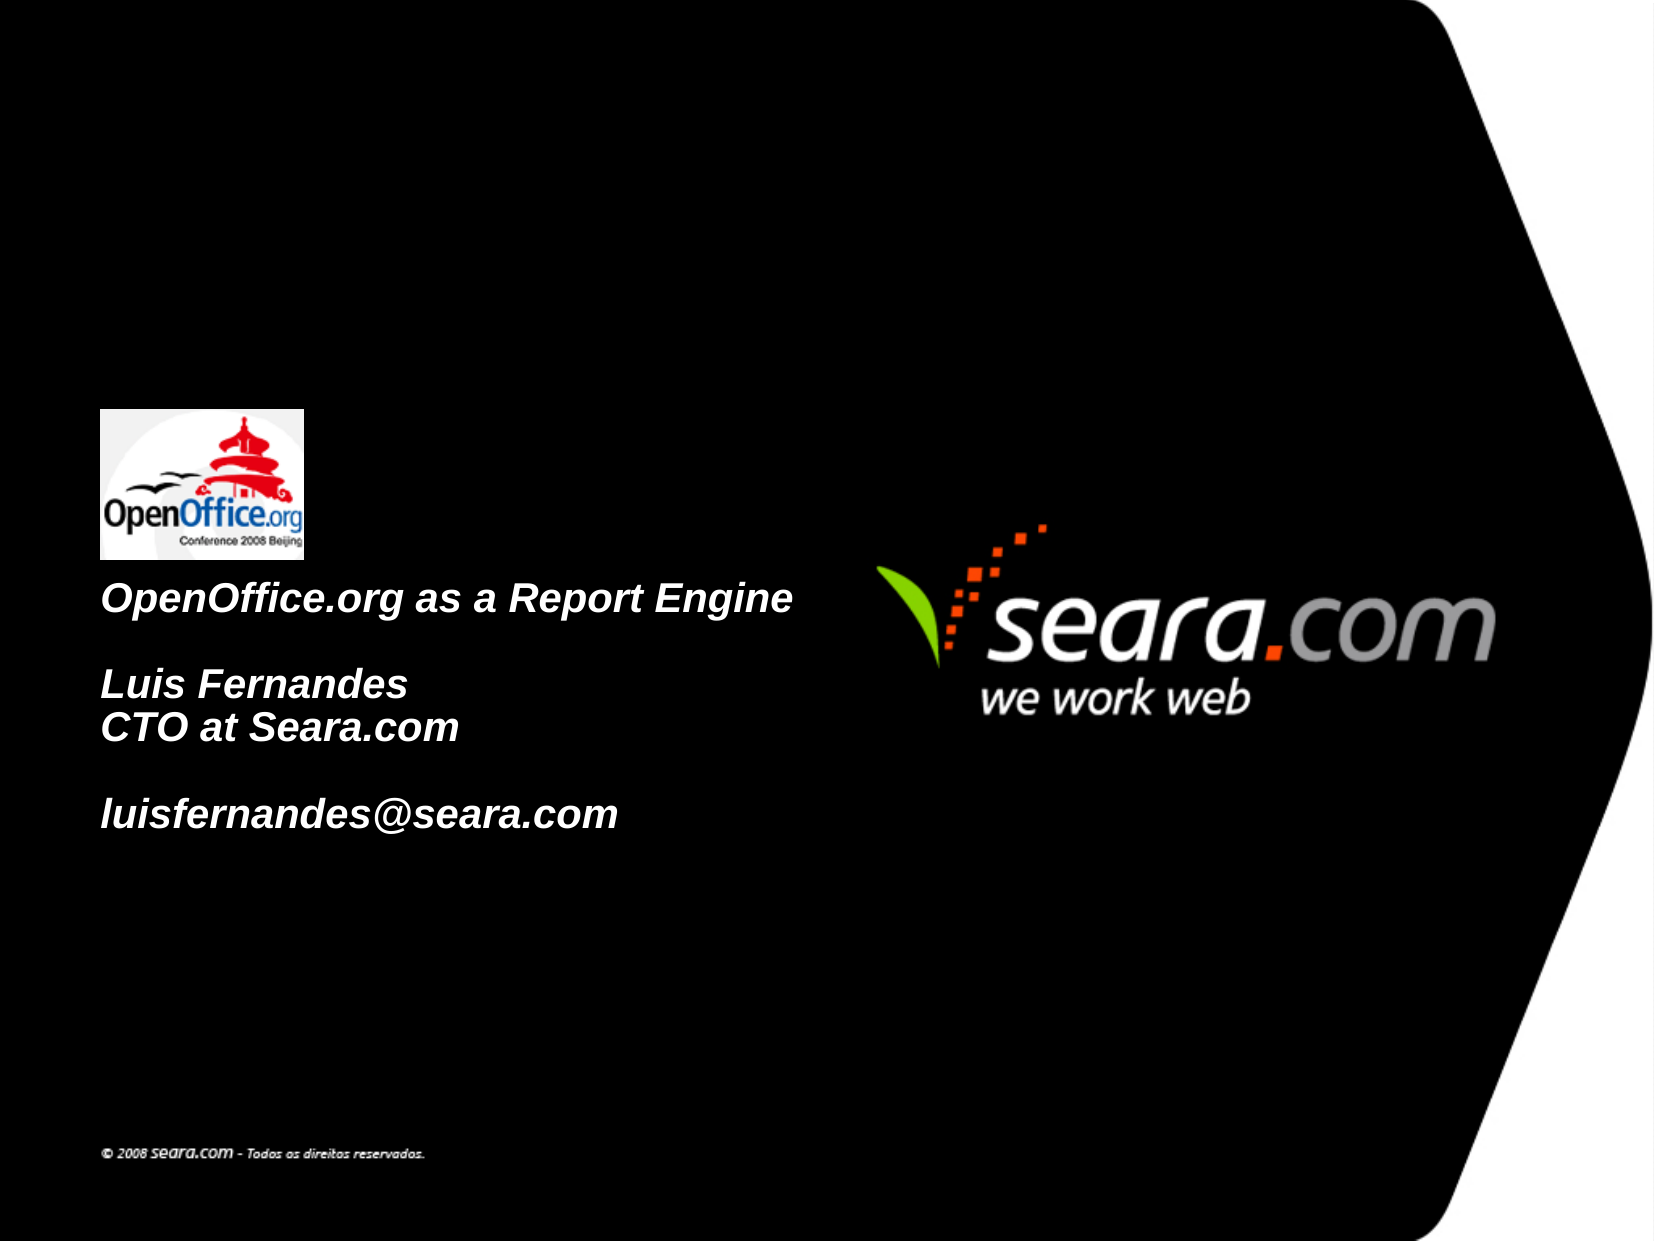

OpenOffice.org as a Report Engine
Luis Fernandes
CTO at Seara.com
luisfernandes@seara.com